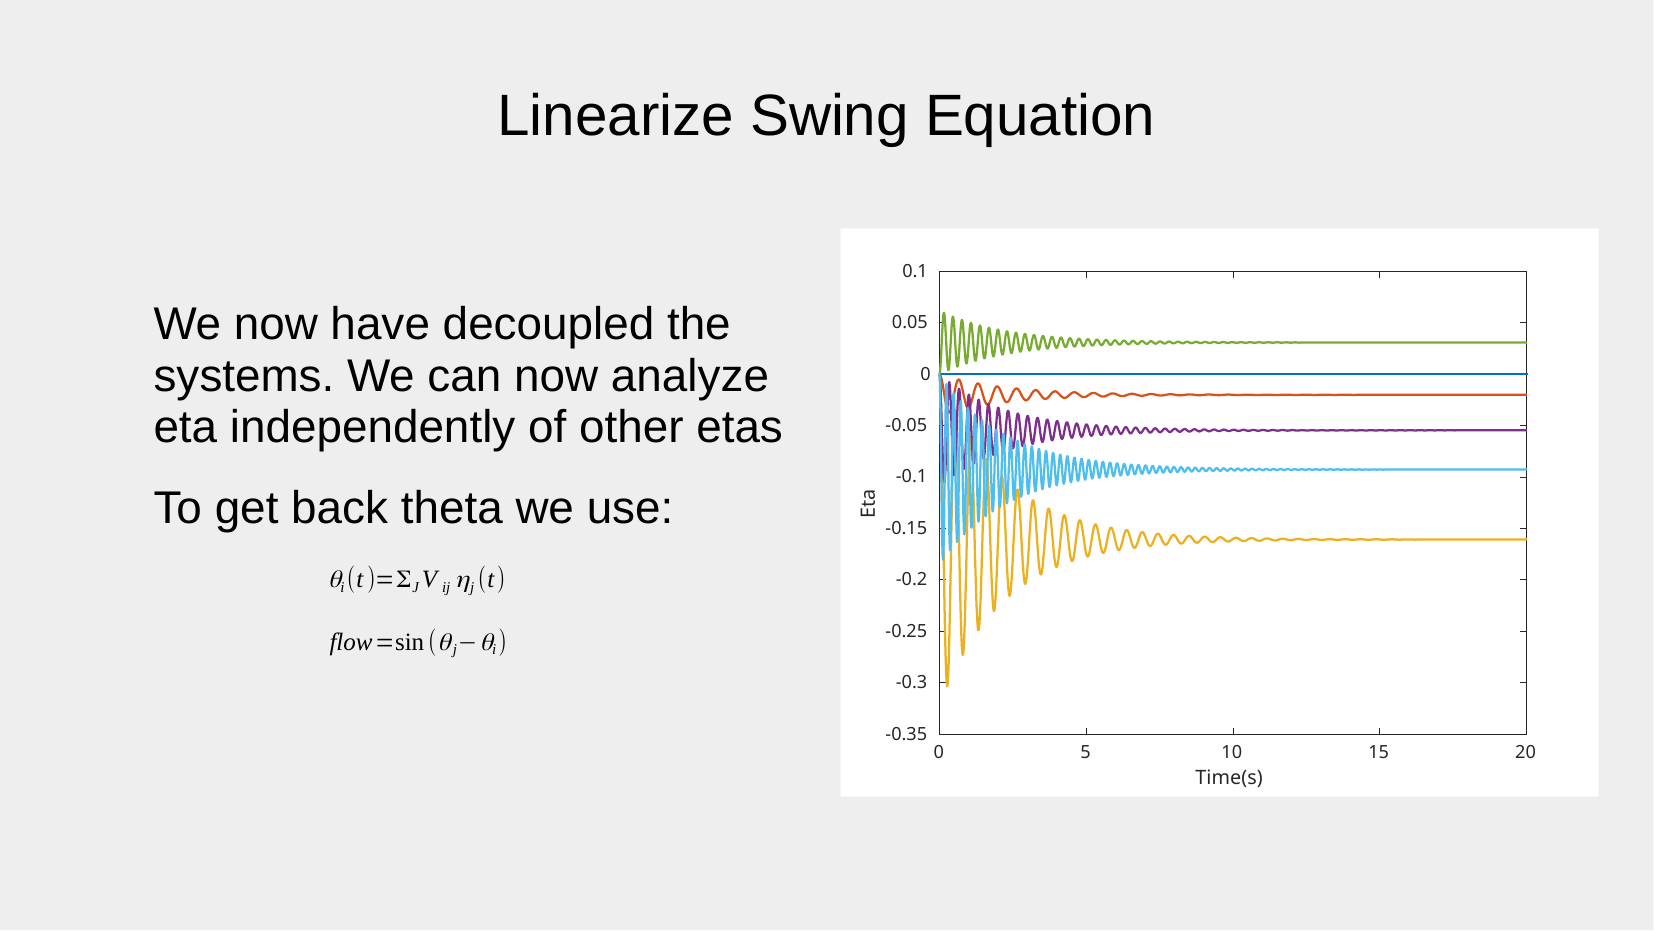

# Linearize Swing Equation
We now have decoupled the systems. We can now analyze eta independently of other etas
To get back theta we use: